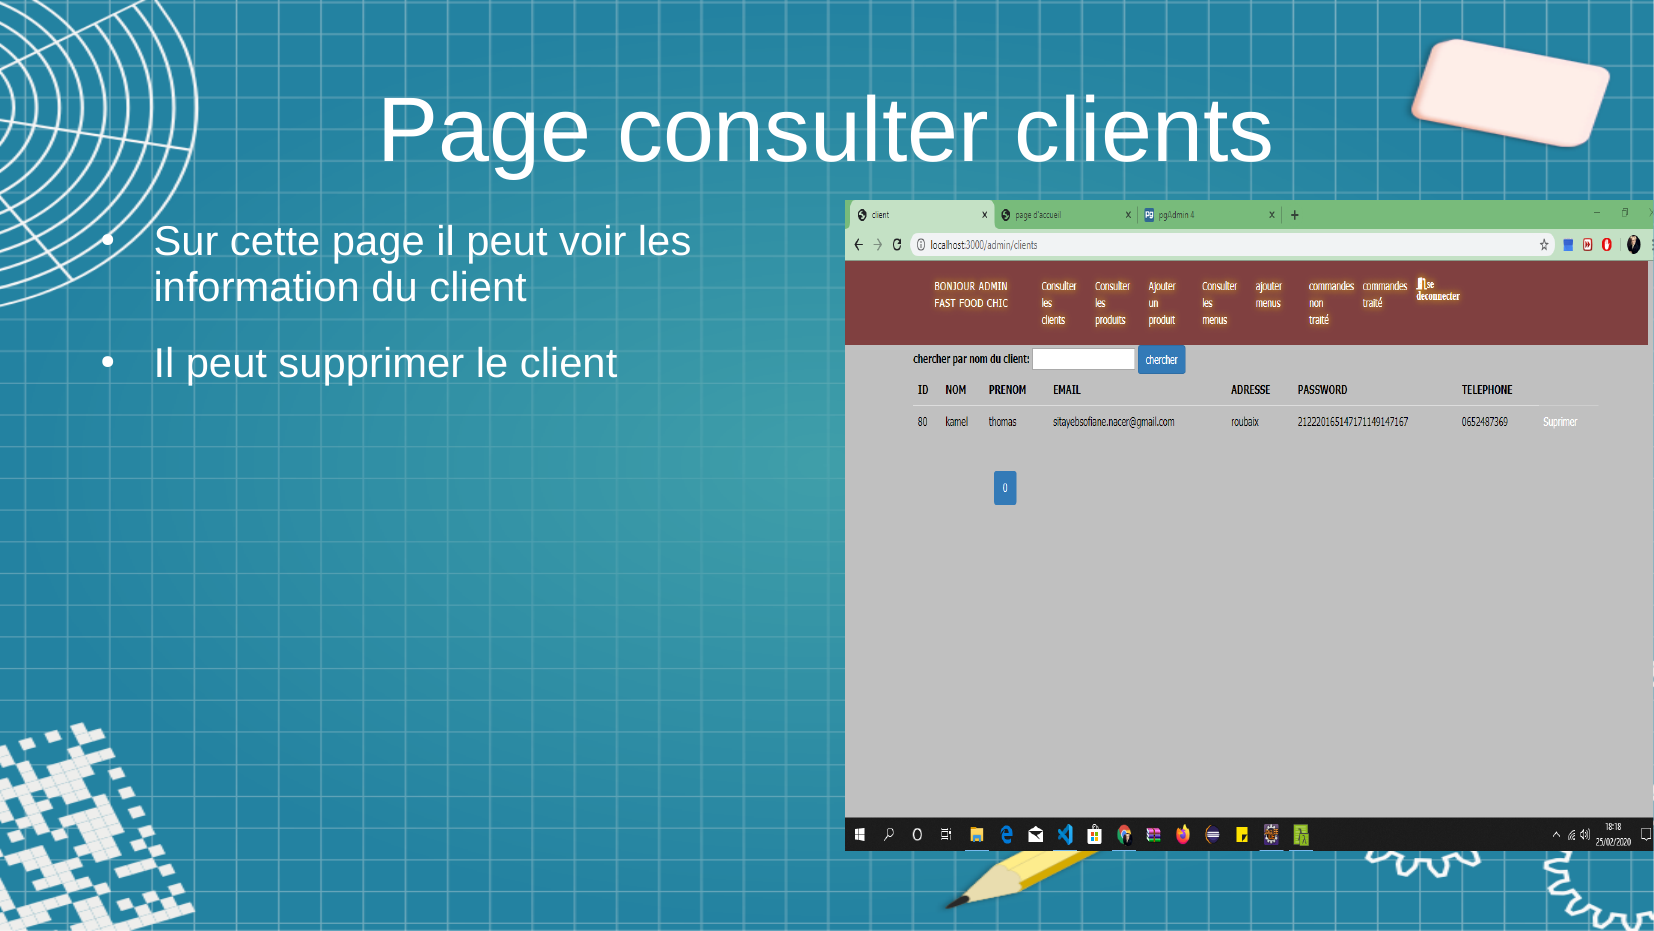

# Page consulter clients
Sur cette page il peut voir les information du client
Il peut supprimer le client